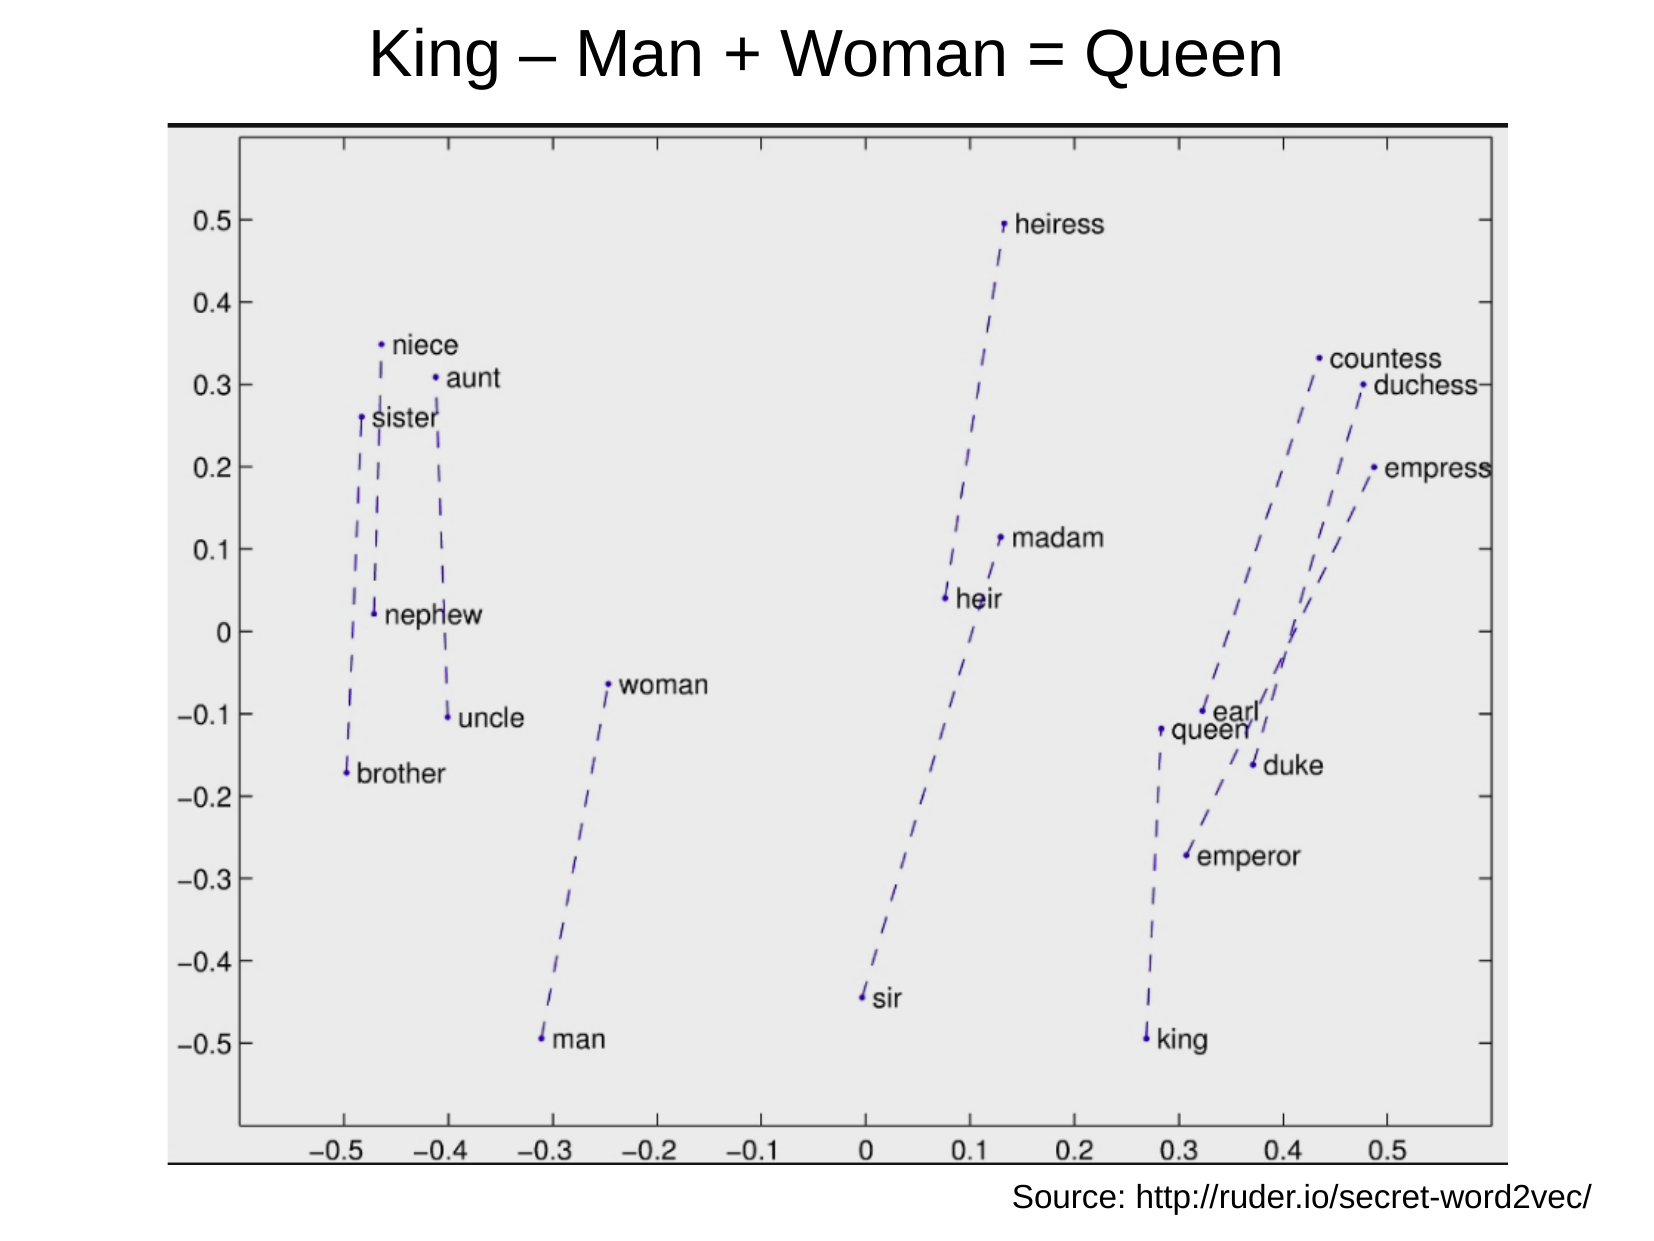

# King – Man + Woman = Queen
Source: http://ruder.io/secret-word2vec/